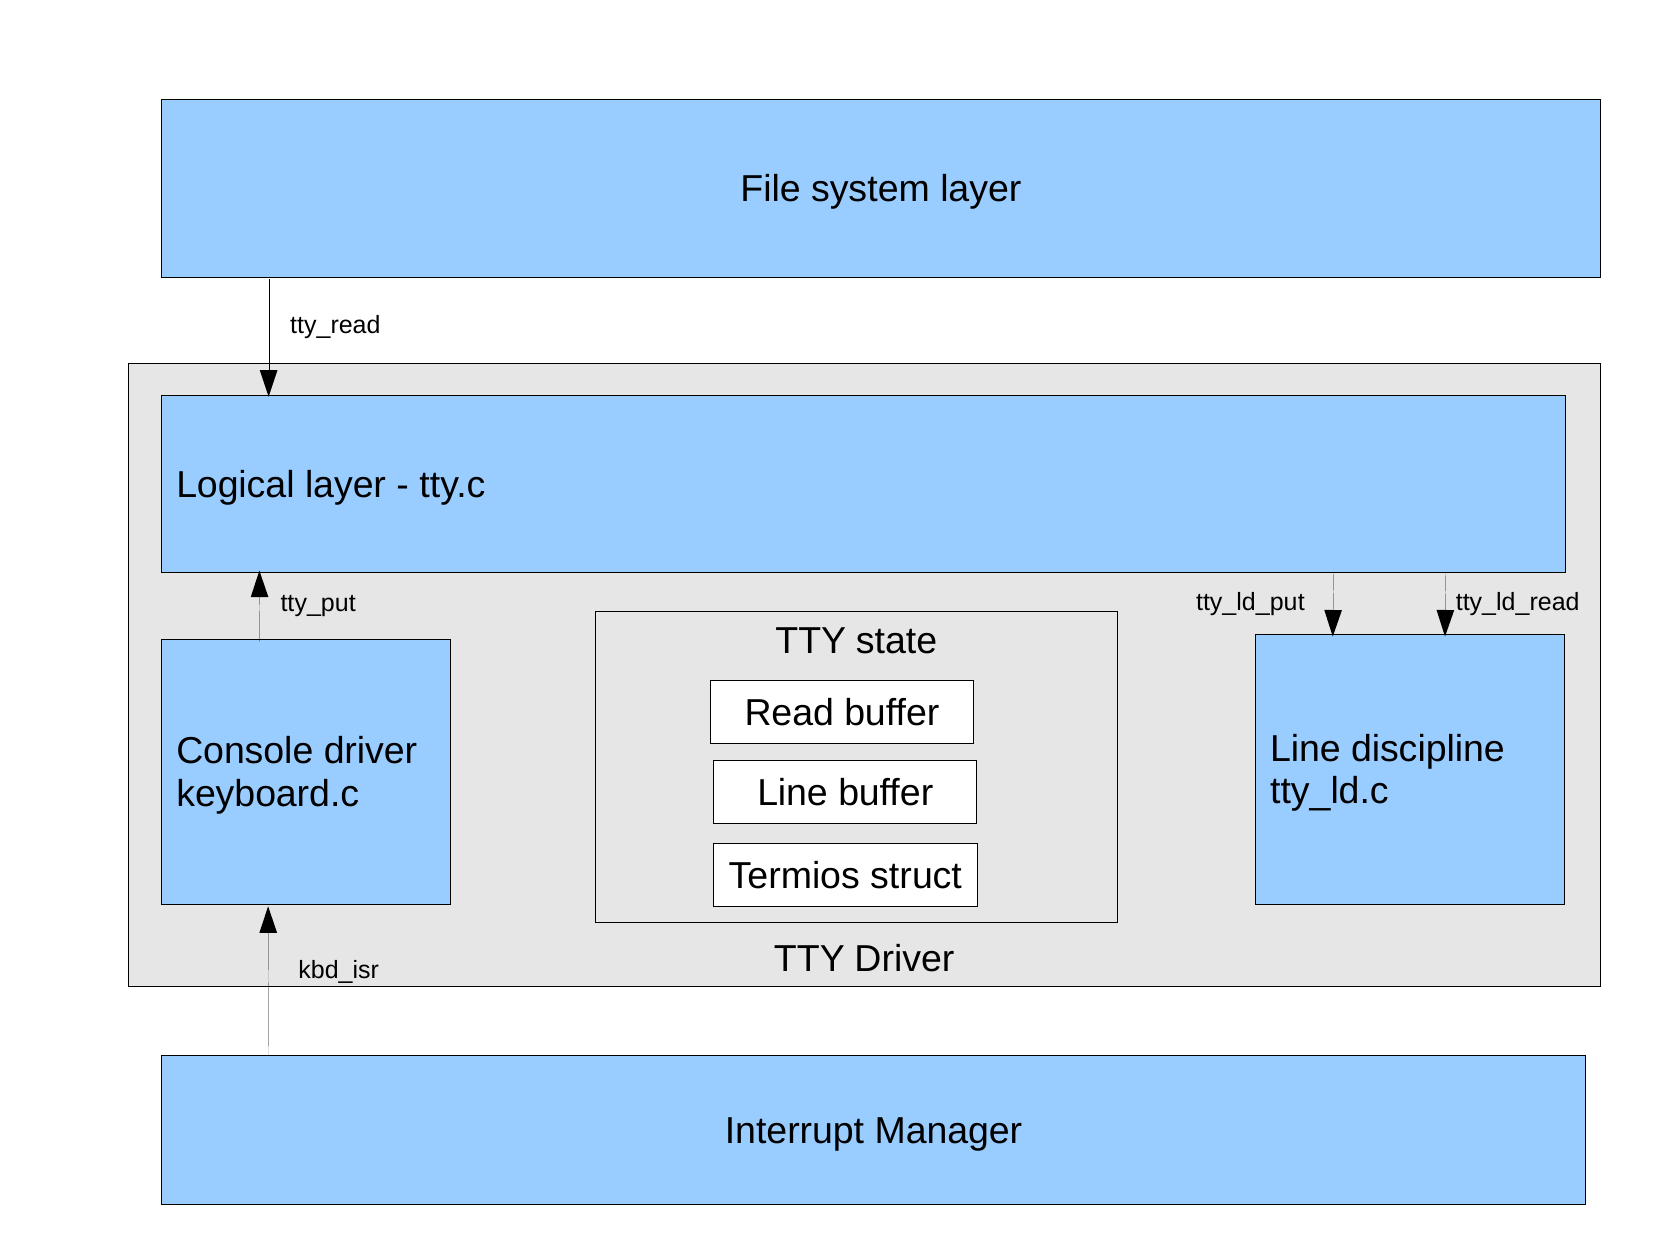

File system layer
tty_read
TTY Driver
Logical layer - tty.c
tty_ld_read
tty_ld_put
tty_put
TTY state
Line discipline
tty_ld.c
Console driver
keyboard.c
Read buffer
Line buffer
Termios struct
kbd_isr
Interrupt Manager